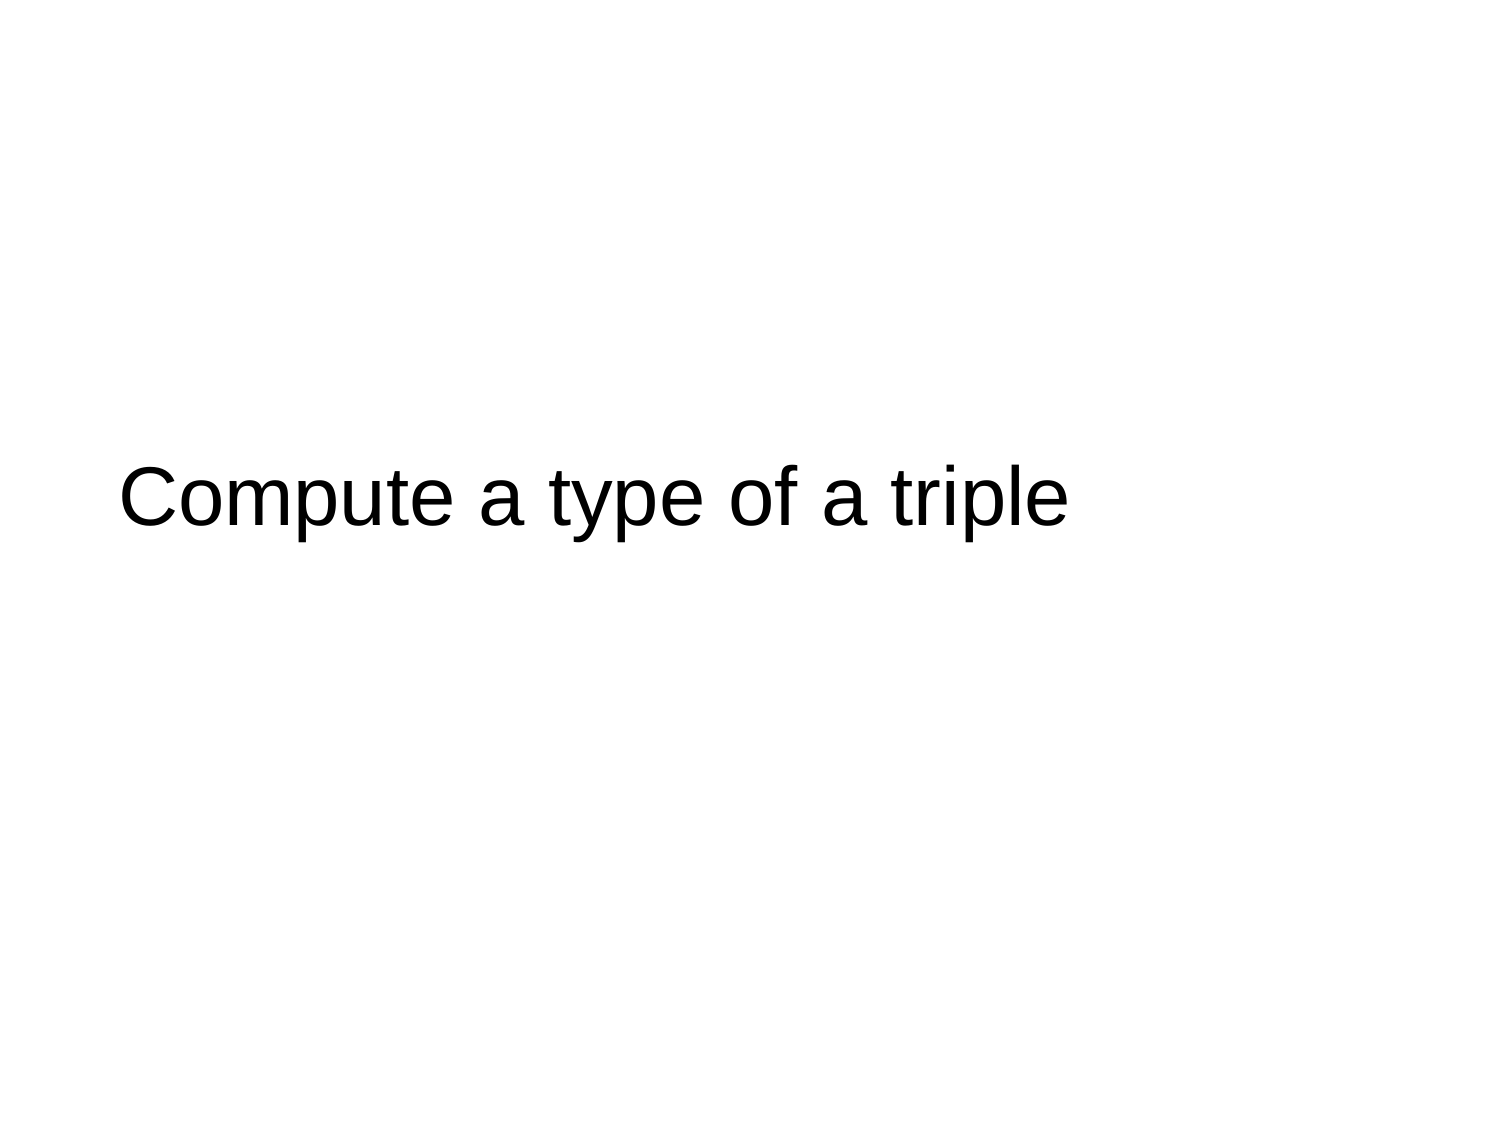

# Compute a type of a triple